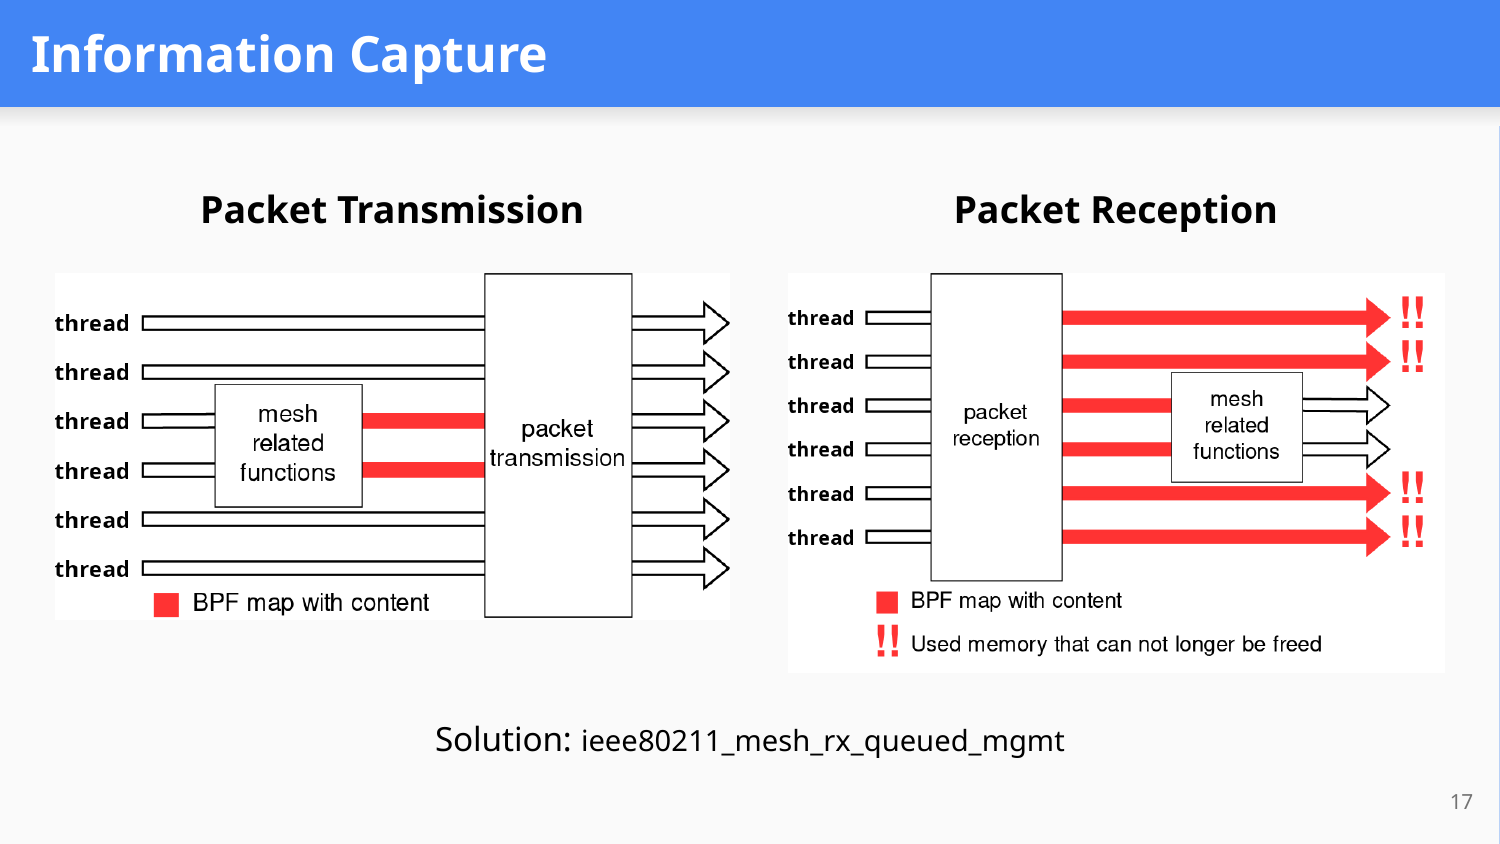

# Information Capture
Packet Transmission
Packet Reception
Solution: ieee80211_mesh_rx_queued_mgmt